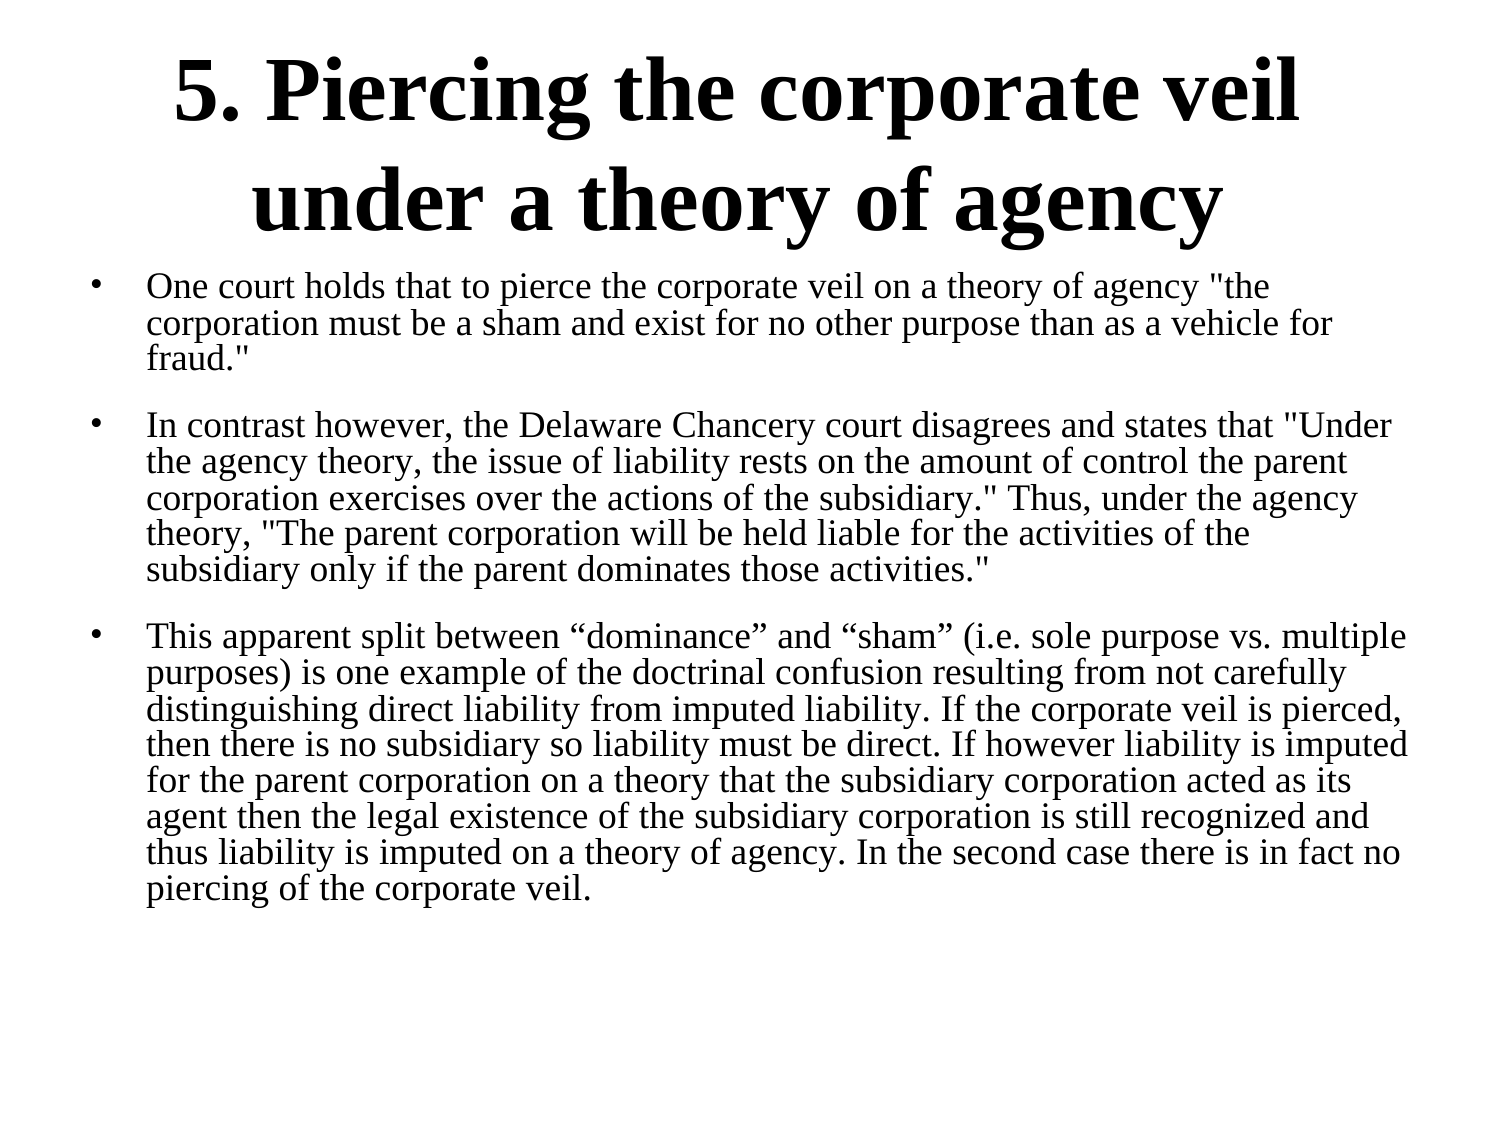

# 5. Piercing the corporate veil under a theory of agency
One court holds that to pierce the corporate veil on a theory of agency "the corporation must be a sham and exist for no other purpose than as a vehicle for fraud."
In contrast however, the Delaware Chancery court disagrees and states that "Under the agency theory, the issue of liability rests on the amount of control the parent corporation exercises over the actions of the subsidiary." Thus, under the agency theory, "The parent corporation will be held liable for the activities of the subsidiary only if the parent dominates those activities."
This apparent split between “dominance” and “sham” (i.e. sole purpose vs. multiple purposes) is one example of the doctrinal confusion resulting from not carefully distinguishing direct liability from imputed liability. If the corporate veil is pierced, then there is no subsidiary so liability must be direct. If however liability is imputed for the parent corporation on a theory that the subsidiary corporation acted as its agent then the legal existence of the subsidiary corporation is still recognized and thus liability is imputed on a theory of agency. In the second case there is in fact no piercing of the corporate veil.